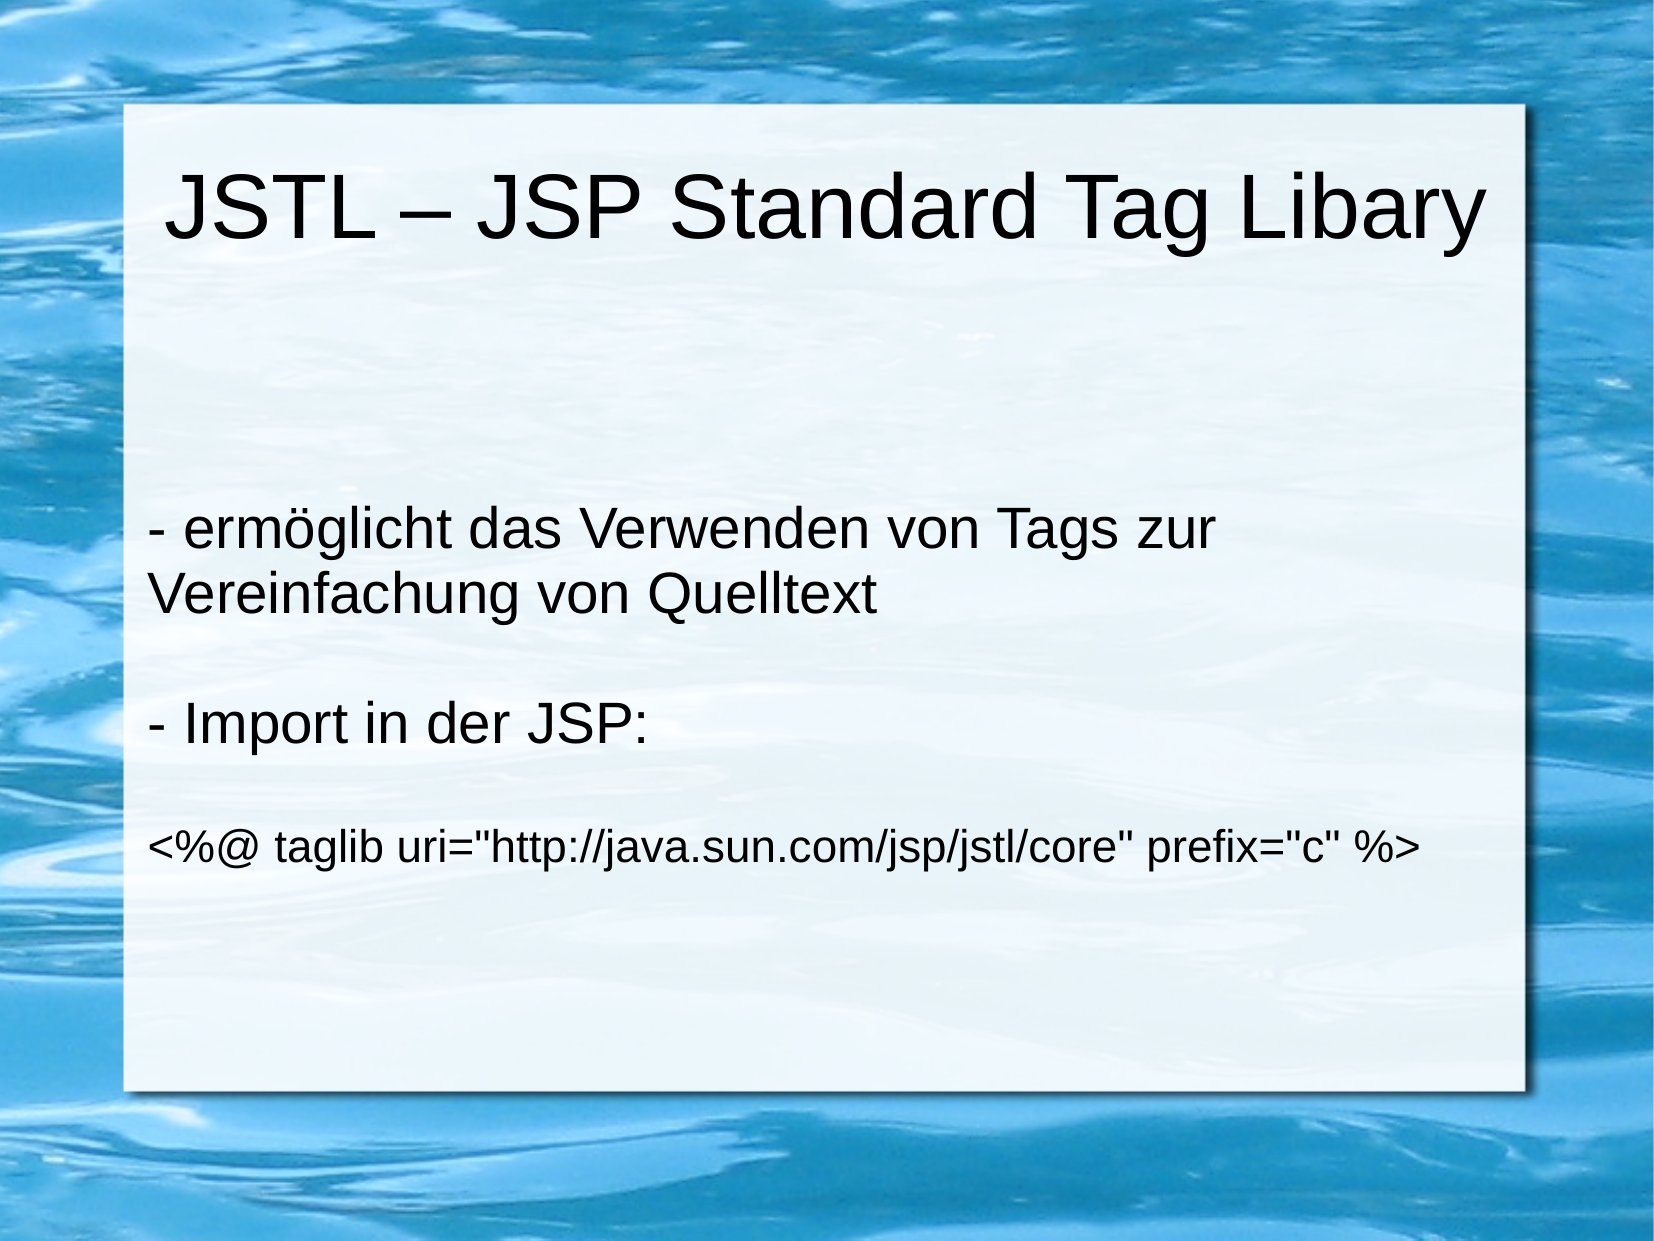

# JSTL – JSP Standard Tag Libary
- ermöglicht das Verwenden von Tags zur Vereinfachung von Quelltext
- Import in der JSP:
<%@ taglib uri="http://java.sun.com/jsp/jstl/core" prefix="c" %>